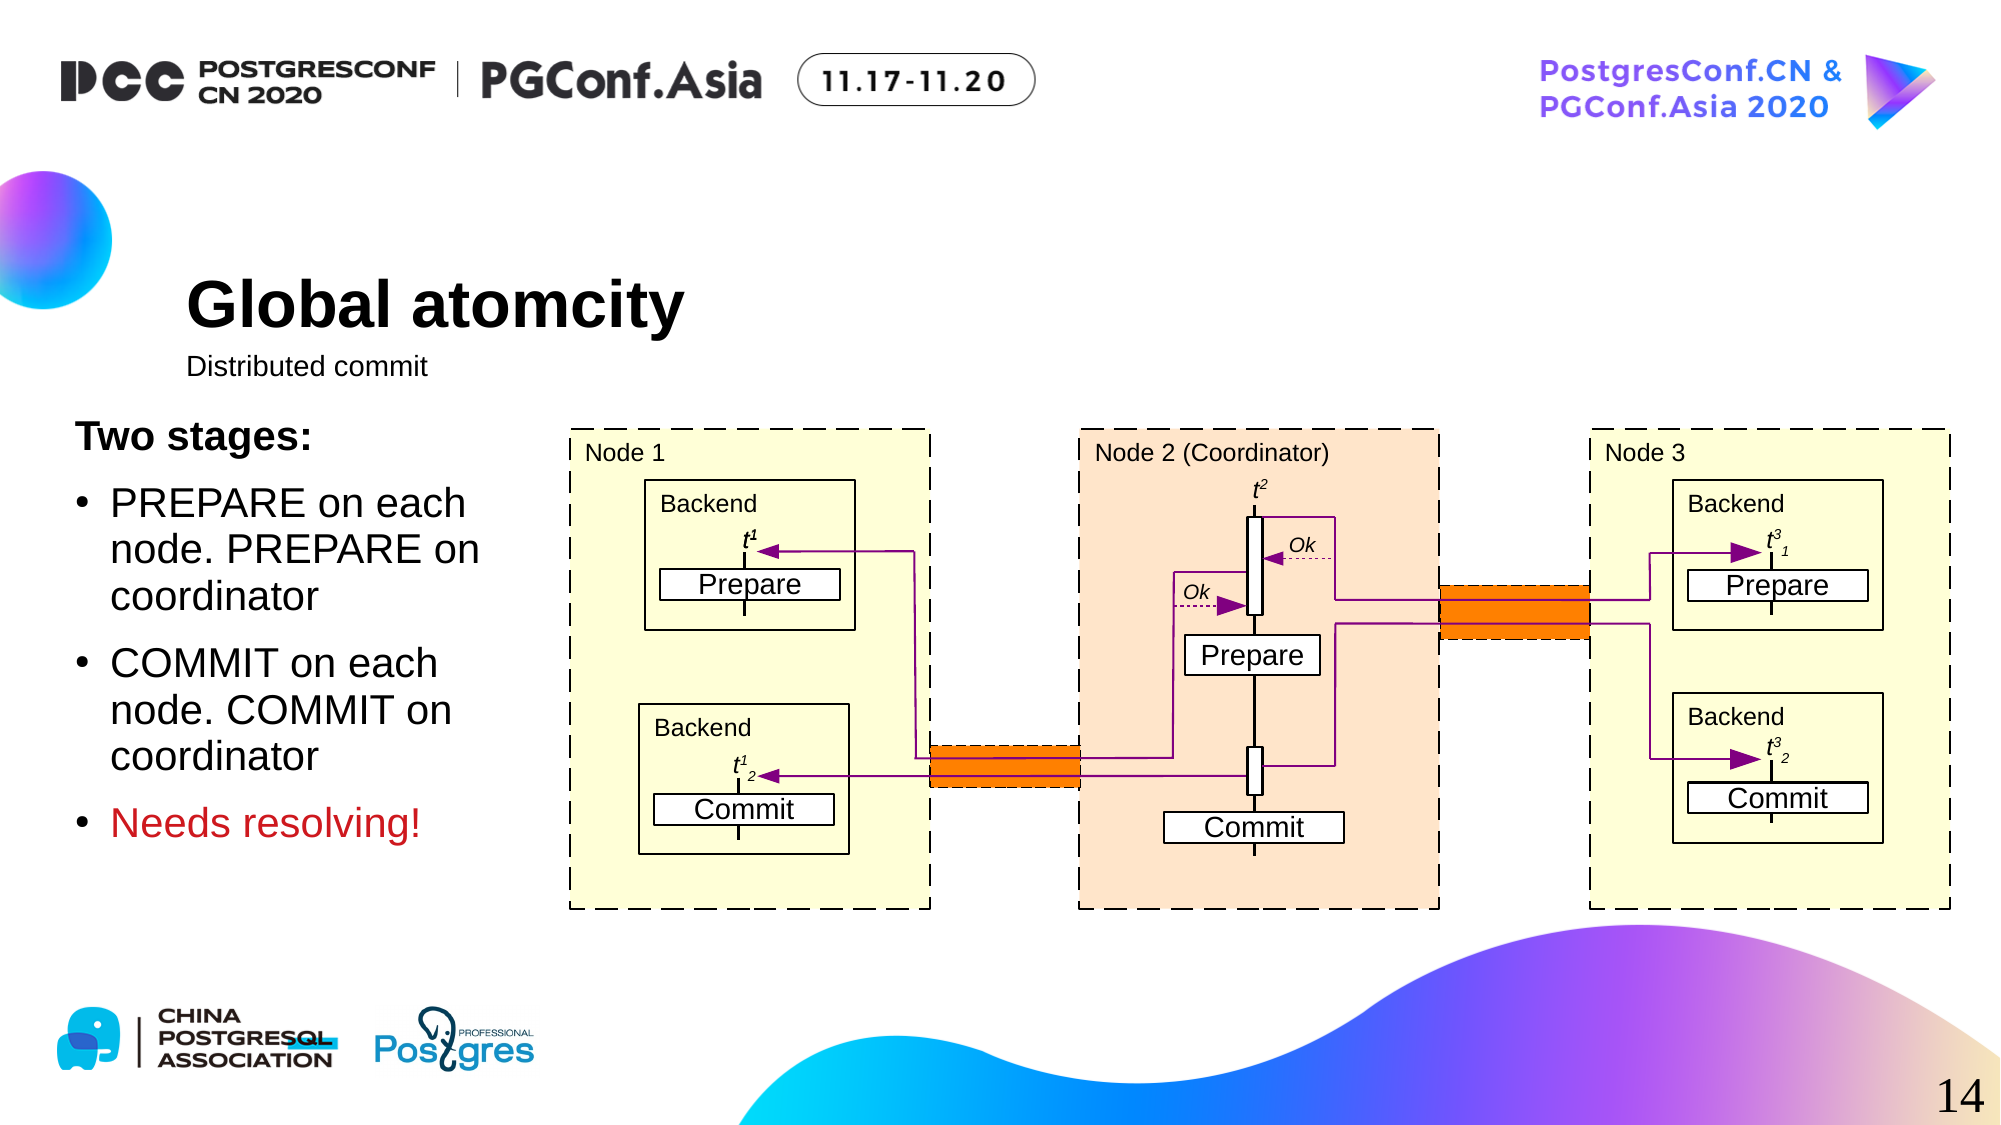

Global atomcity
Distributed commit
Two stages:
PREPARE on each node. PREPARE on coordinator
COMMIT on each node. COMMIT on coordinator
Needs resolving!
Node 1
Node 2 (Coordinator)
Node 3
t2
Backend
Backend
t1
t31
t1
Ok
Prepare
Prepare
Ok
Prepare
Backend
Backend
t32
t12
Commit
Commit
Commit